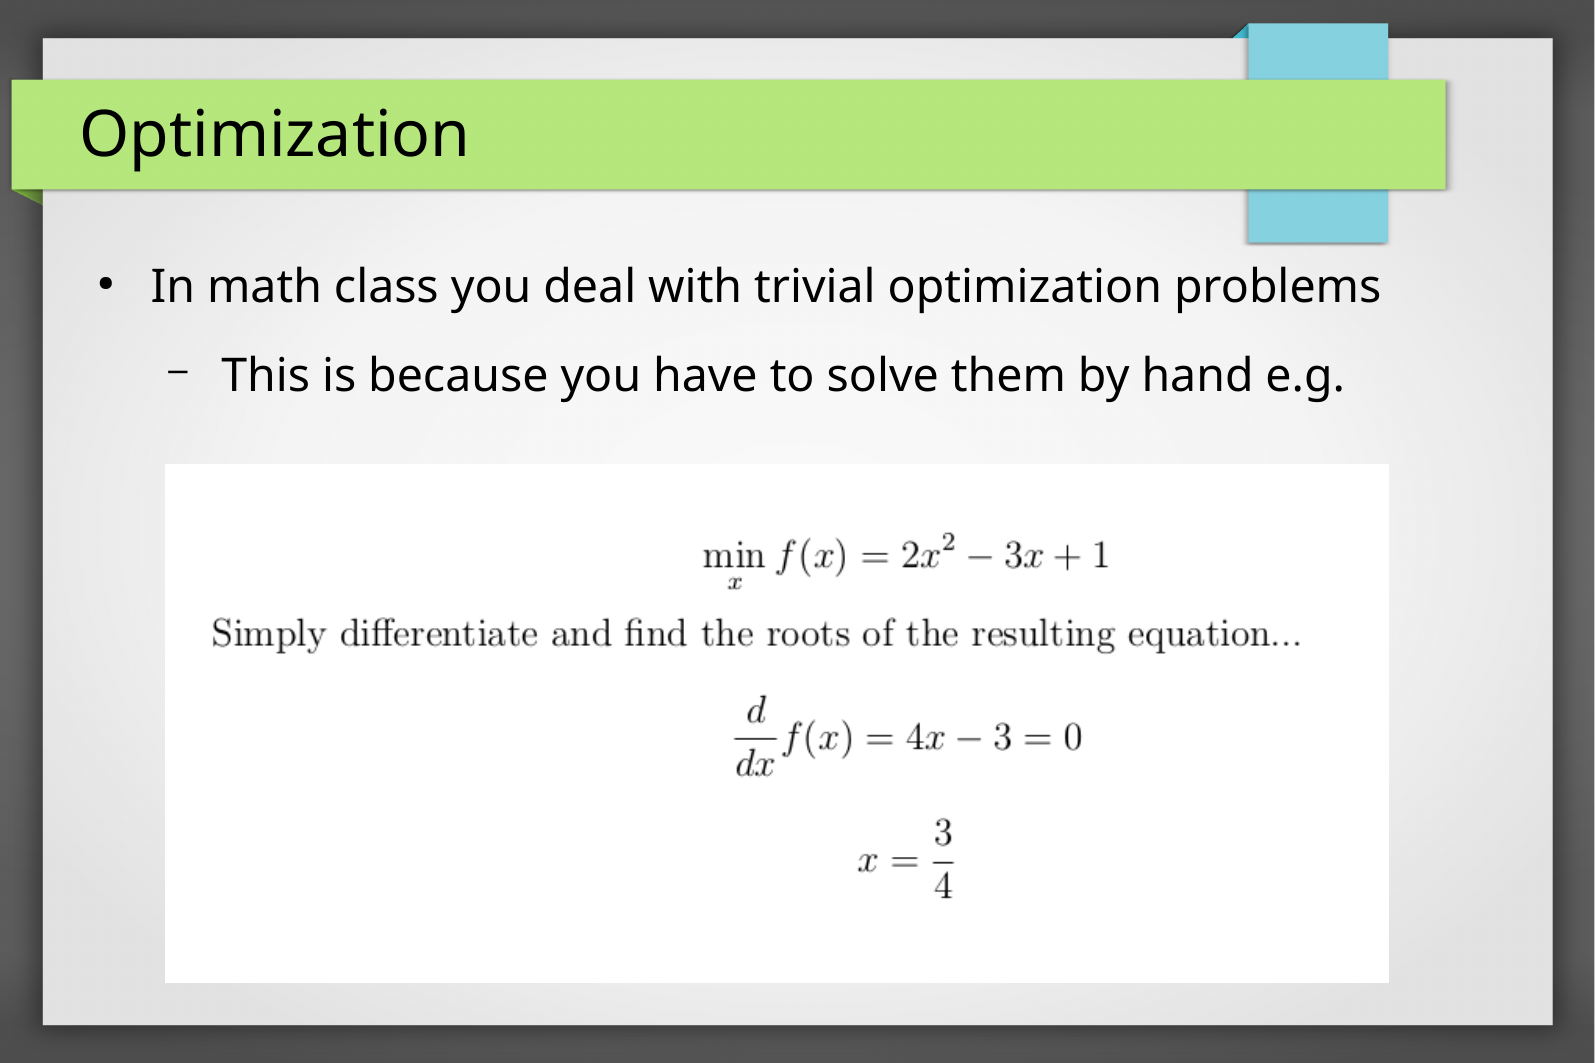

# Optimization
In math class you deal with trivial optimization problems
This is because you have to solve them by hand e.g.